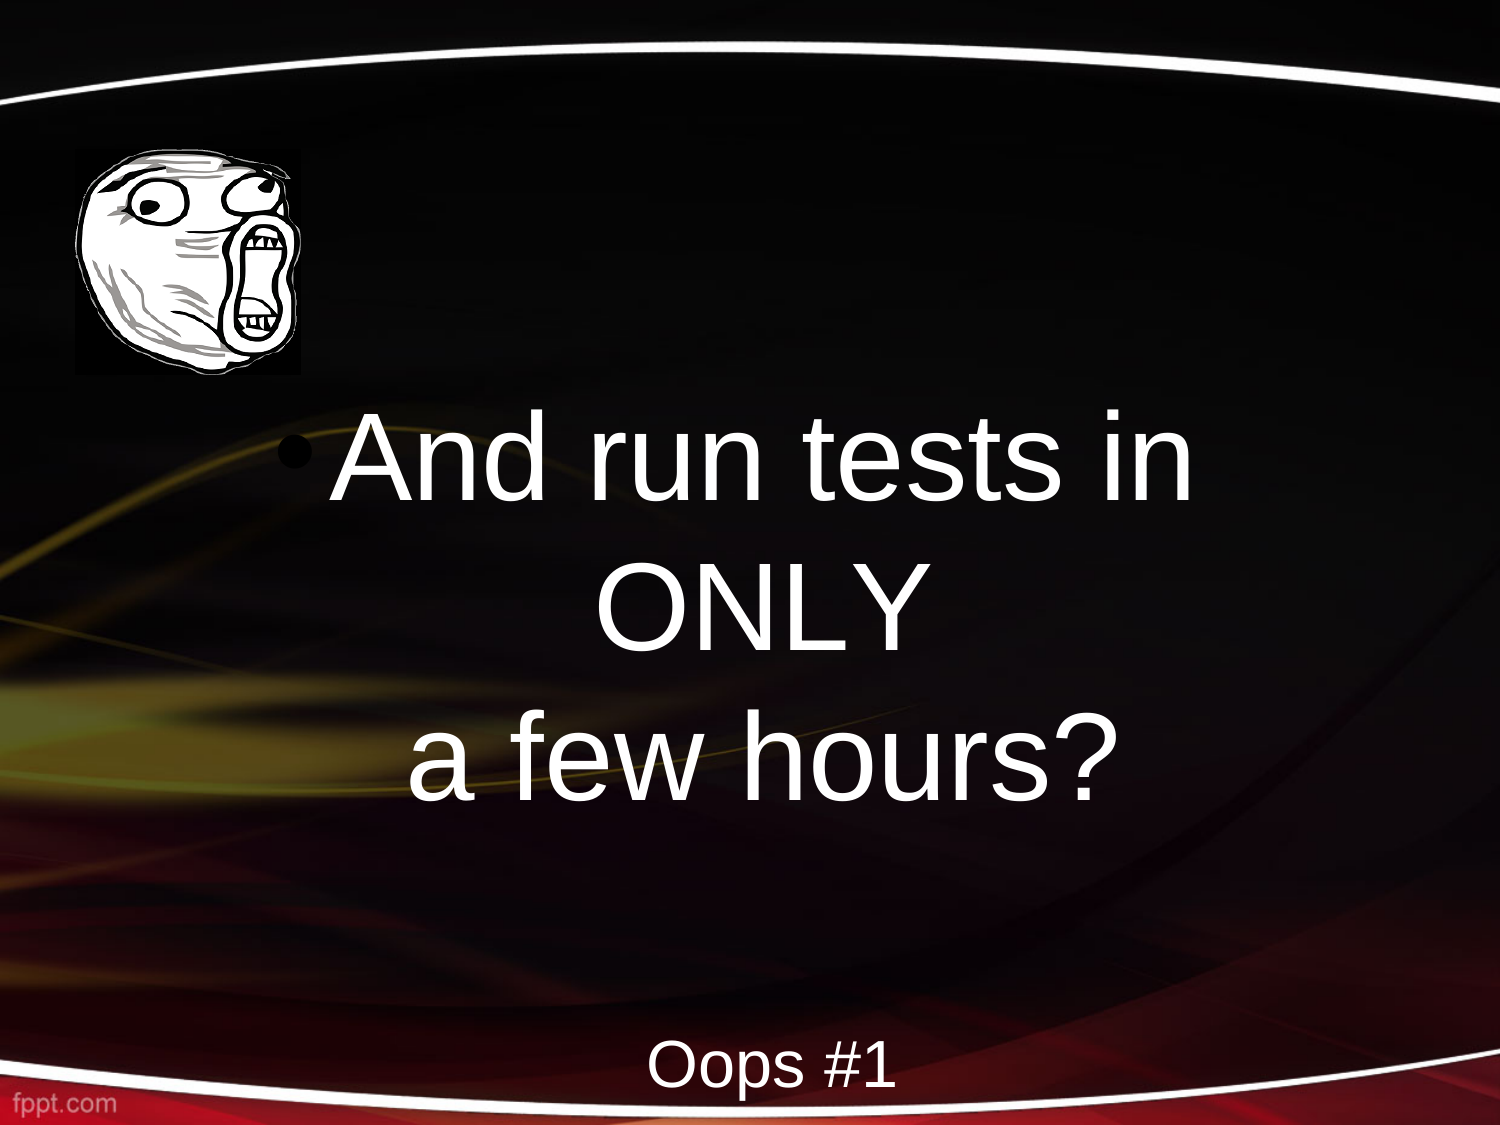

And run tests in
ONLY
a few hours?
# Oops #1